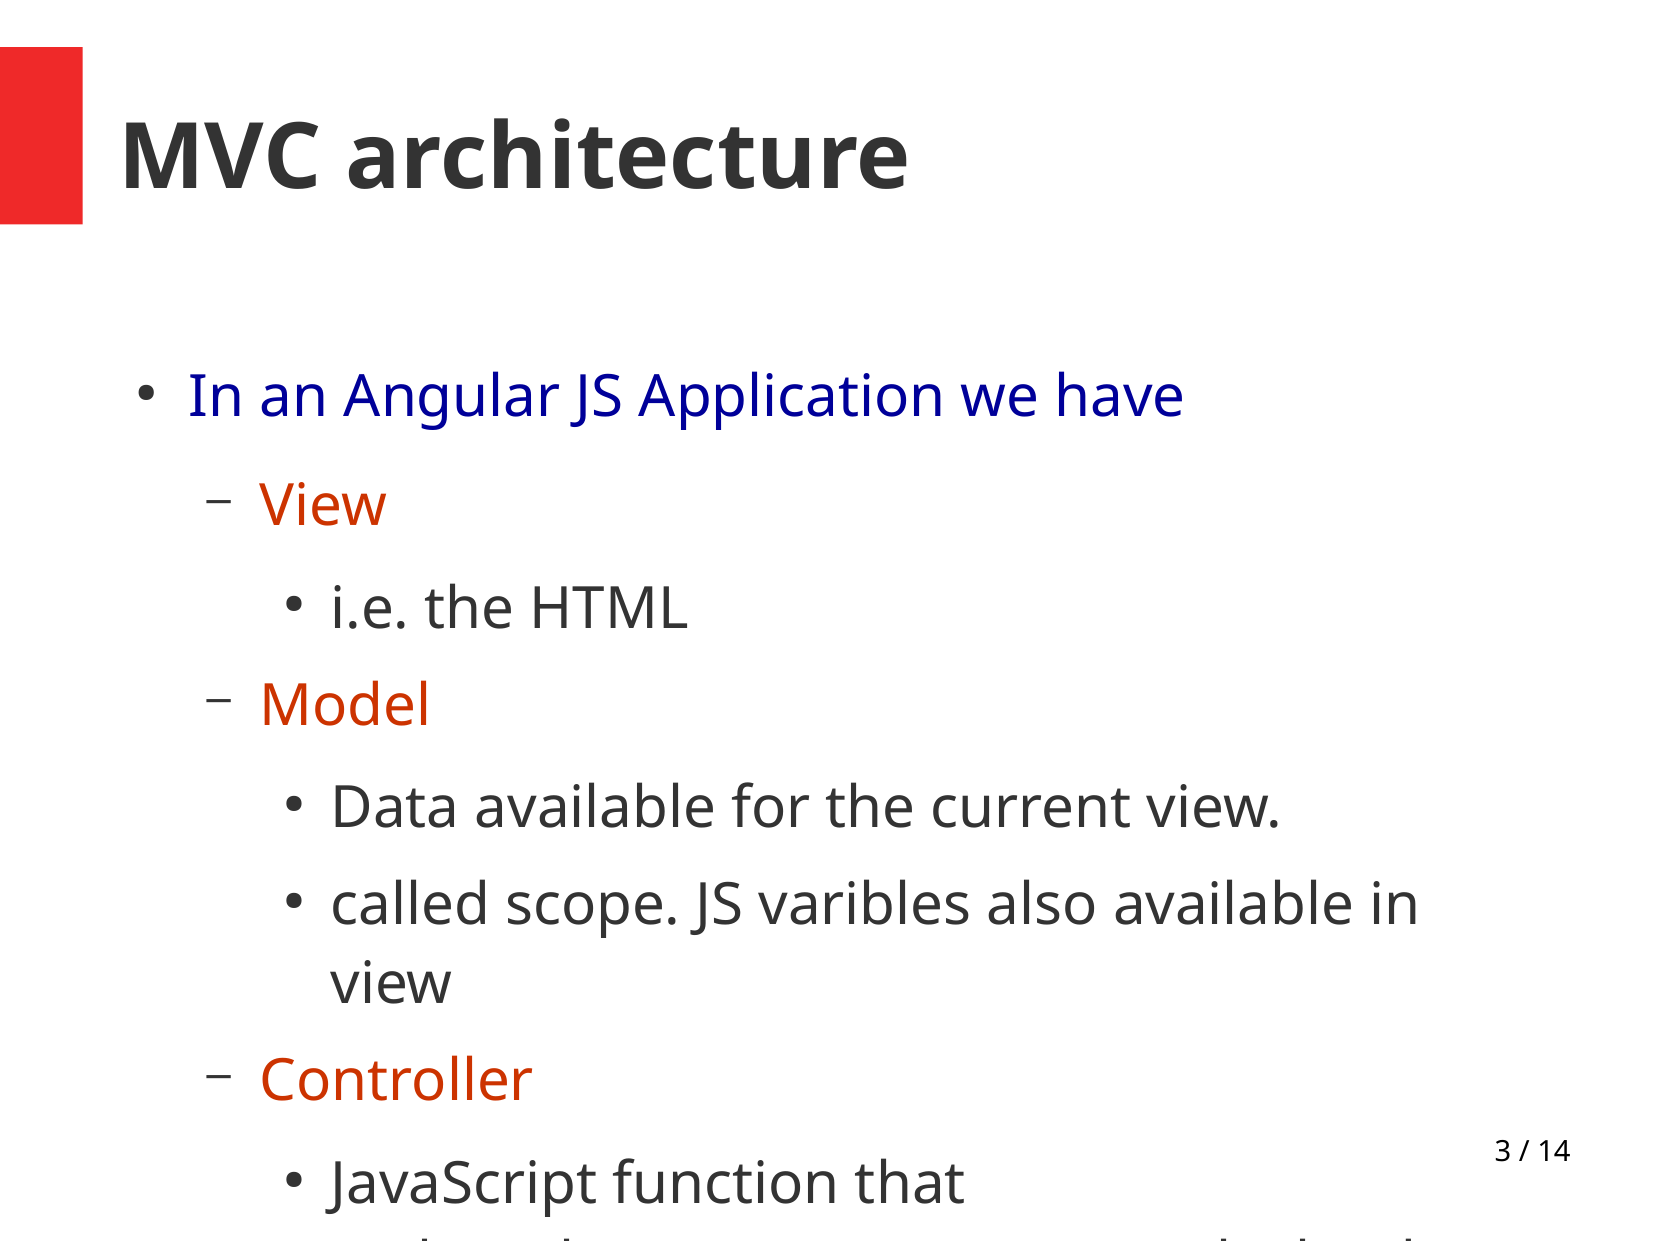

# MVC architecture
In an Angular JS Application we have
View
i.e. the HTML
Model
Data available for the current view.
called scope. JS varibles also available in view
Controller
JavaScript function that makes/changes/removes/controls the data.
Default + Written by programmers
3